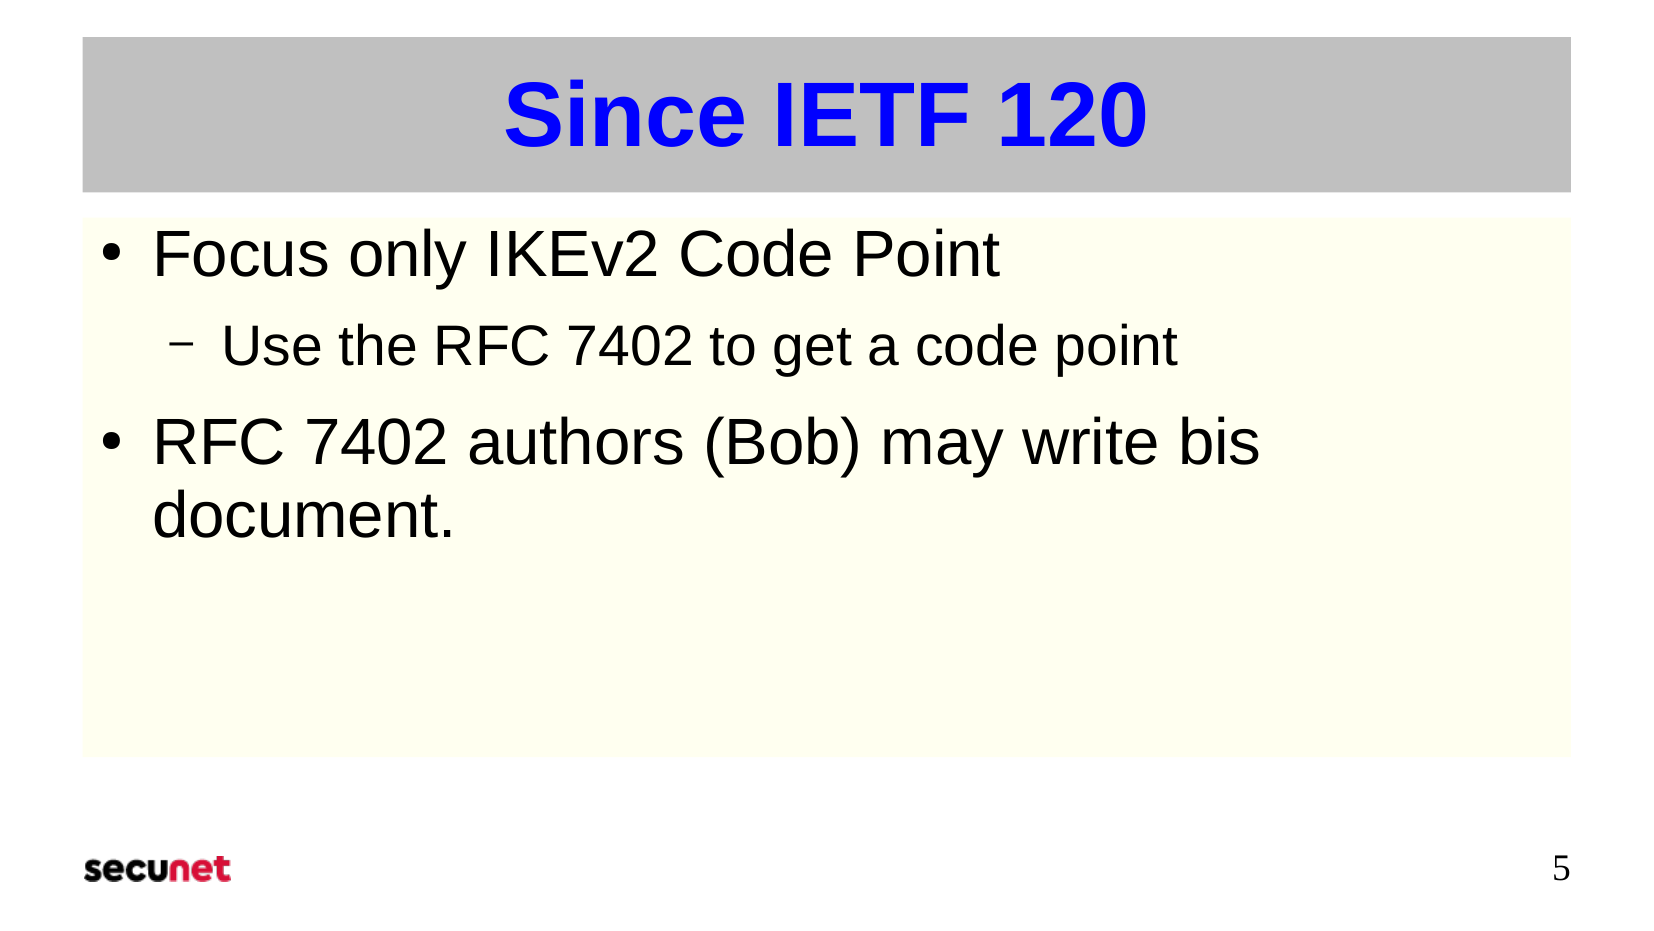

# Since IETF 120
Focus only IKEv2 Code Point
Use the RFC 7402 to get a code point
RFC 7402 authors (Bob) may write bis document.
5